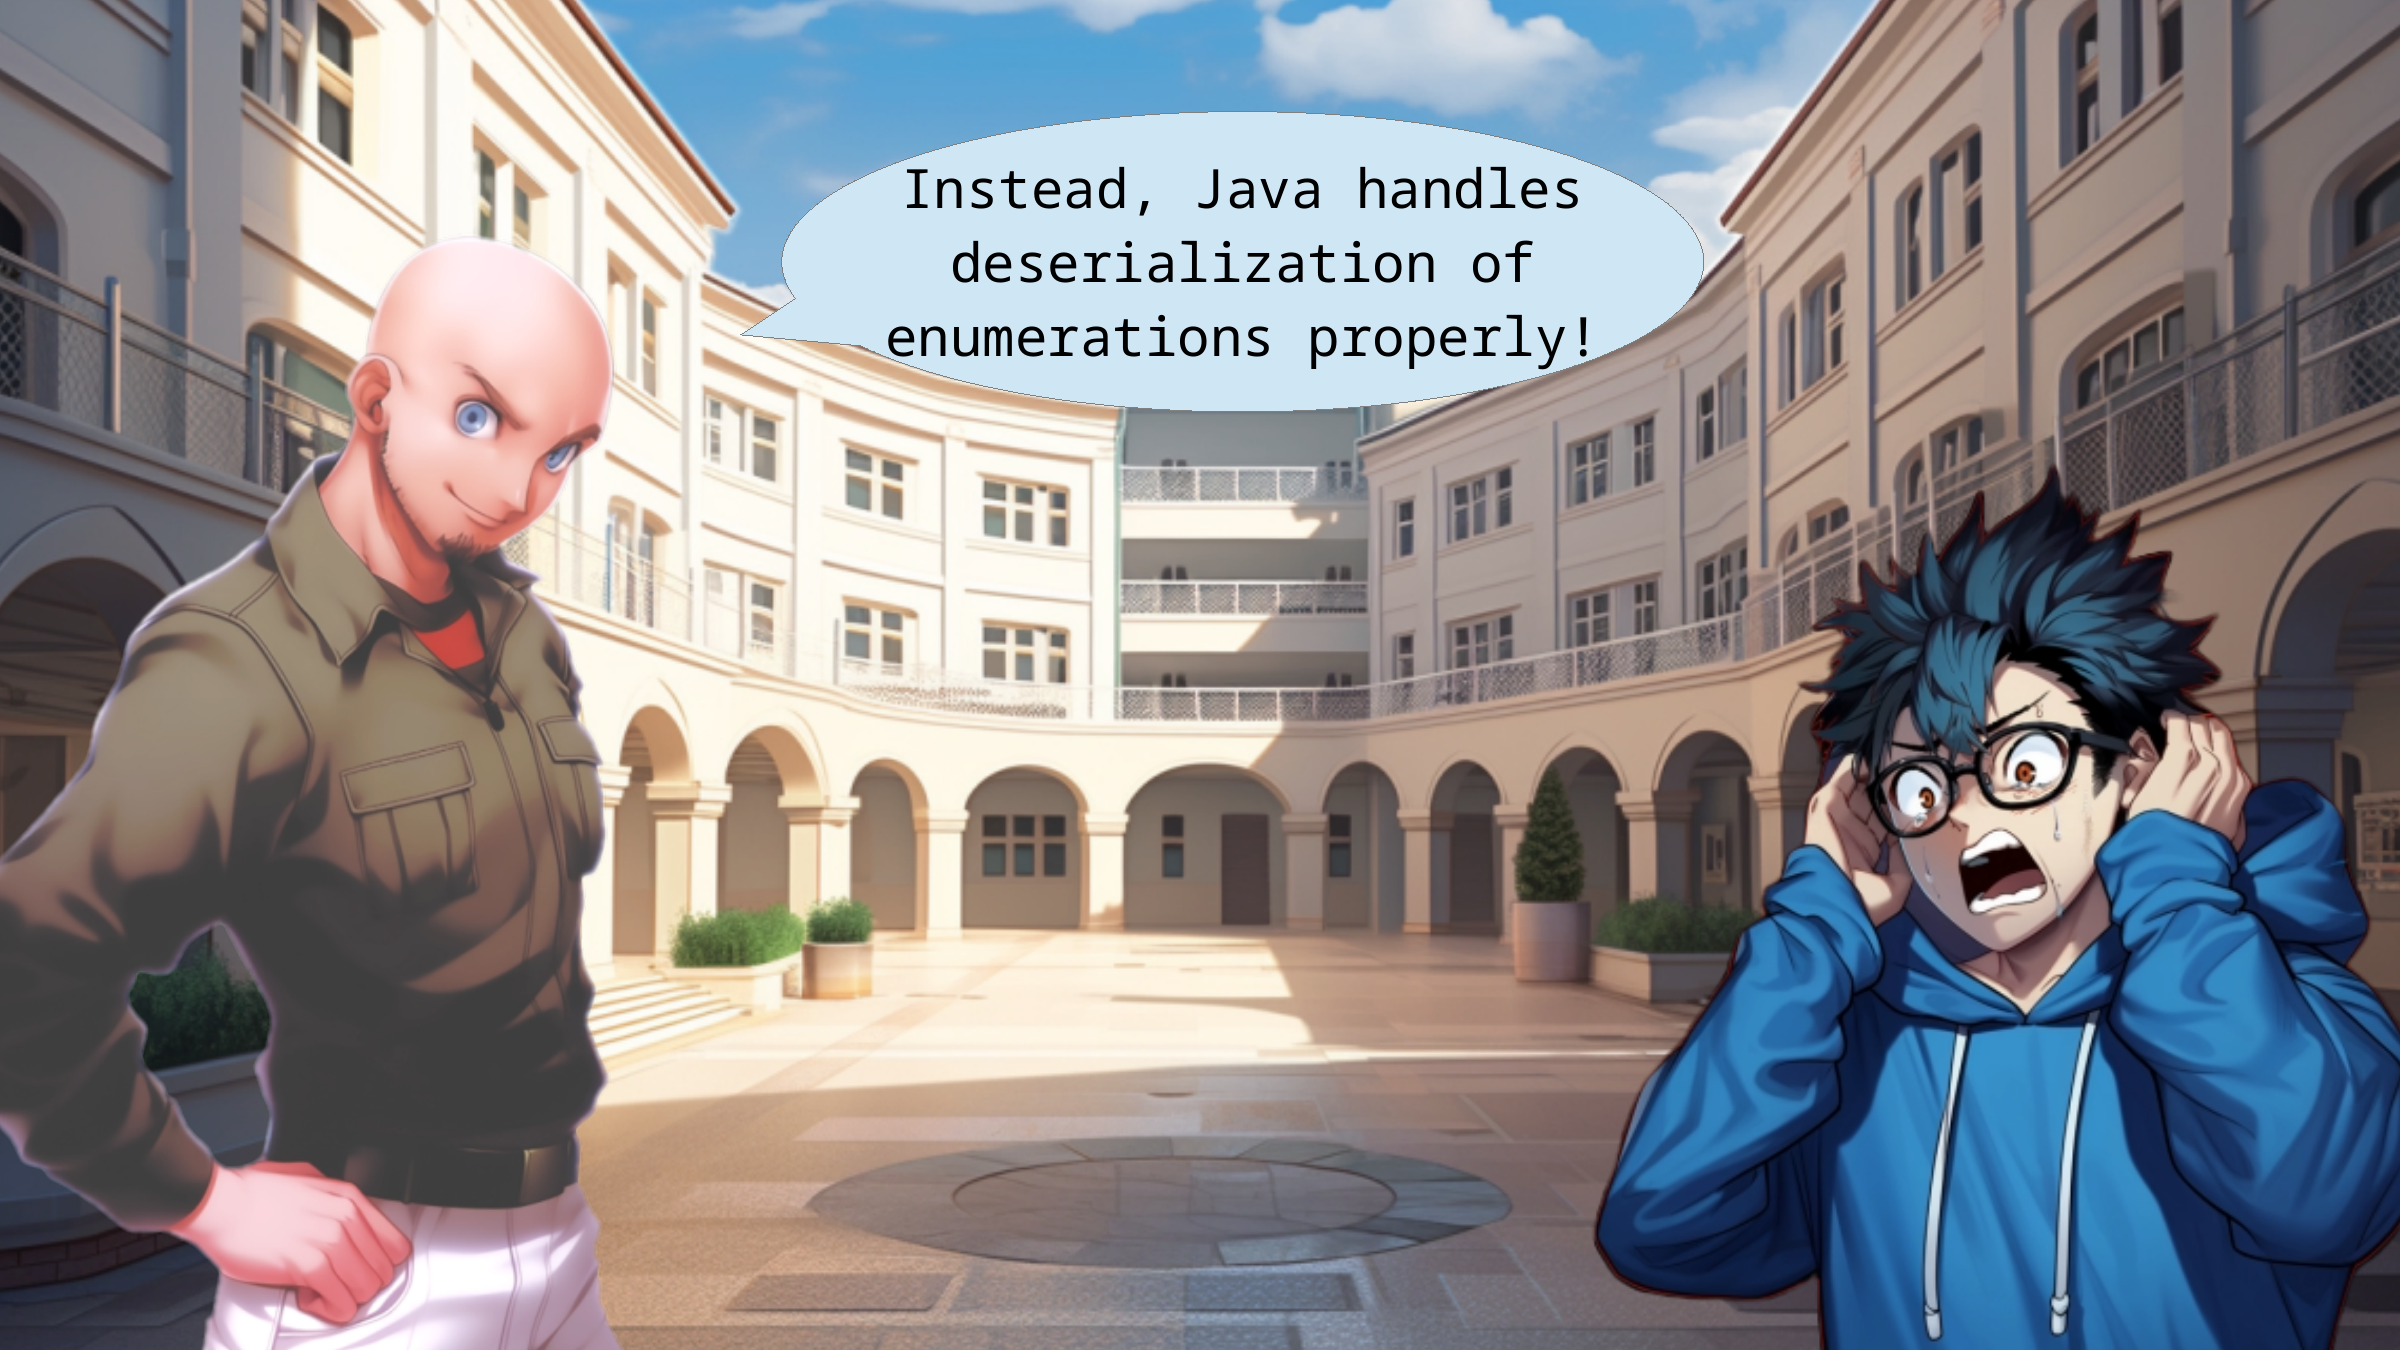

Instead, Java handles
deserialization of
enumerations properly!